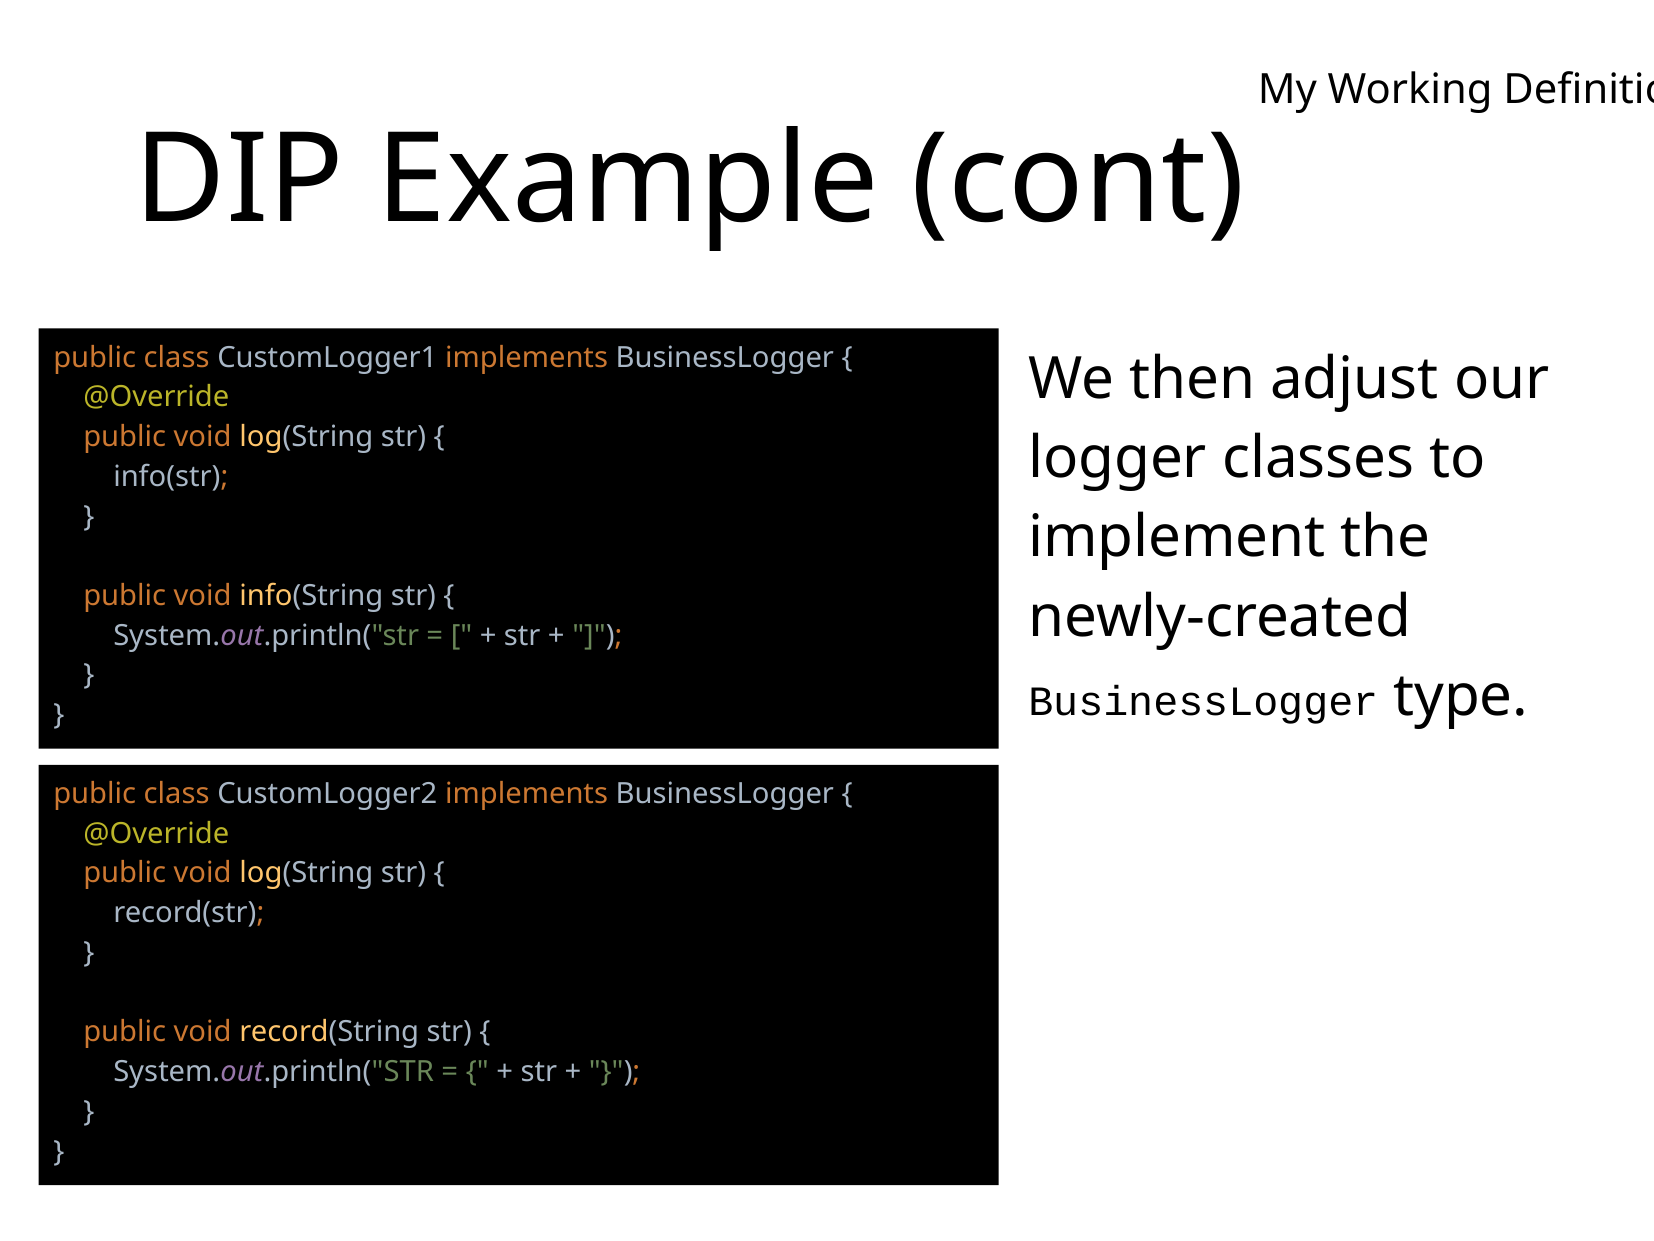

My Working Definition
DIP Example (cont)
public class CustomLogger1 implements BusinessLogger {
 @Override
 public void log(String str) {
 info(str);
 }
 public void info(String str) {
 System.out.println("str = [" + str + "]");
 }
}
We then adjust our logger classes to implement the newly-created BusinessLogger type.
public class CustomLogger2 implements BusinessLogger {
 @Override
 public void log(String str) {
 record(str);
 }
 public void record(String str) {
 System.out.println("STR = {" + str + "}");
 }
}